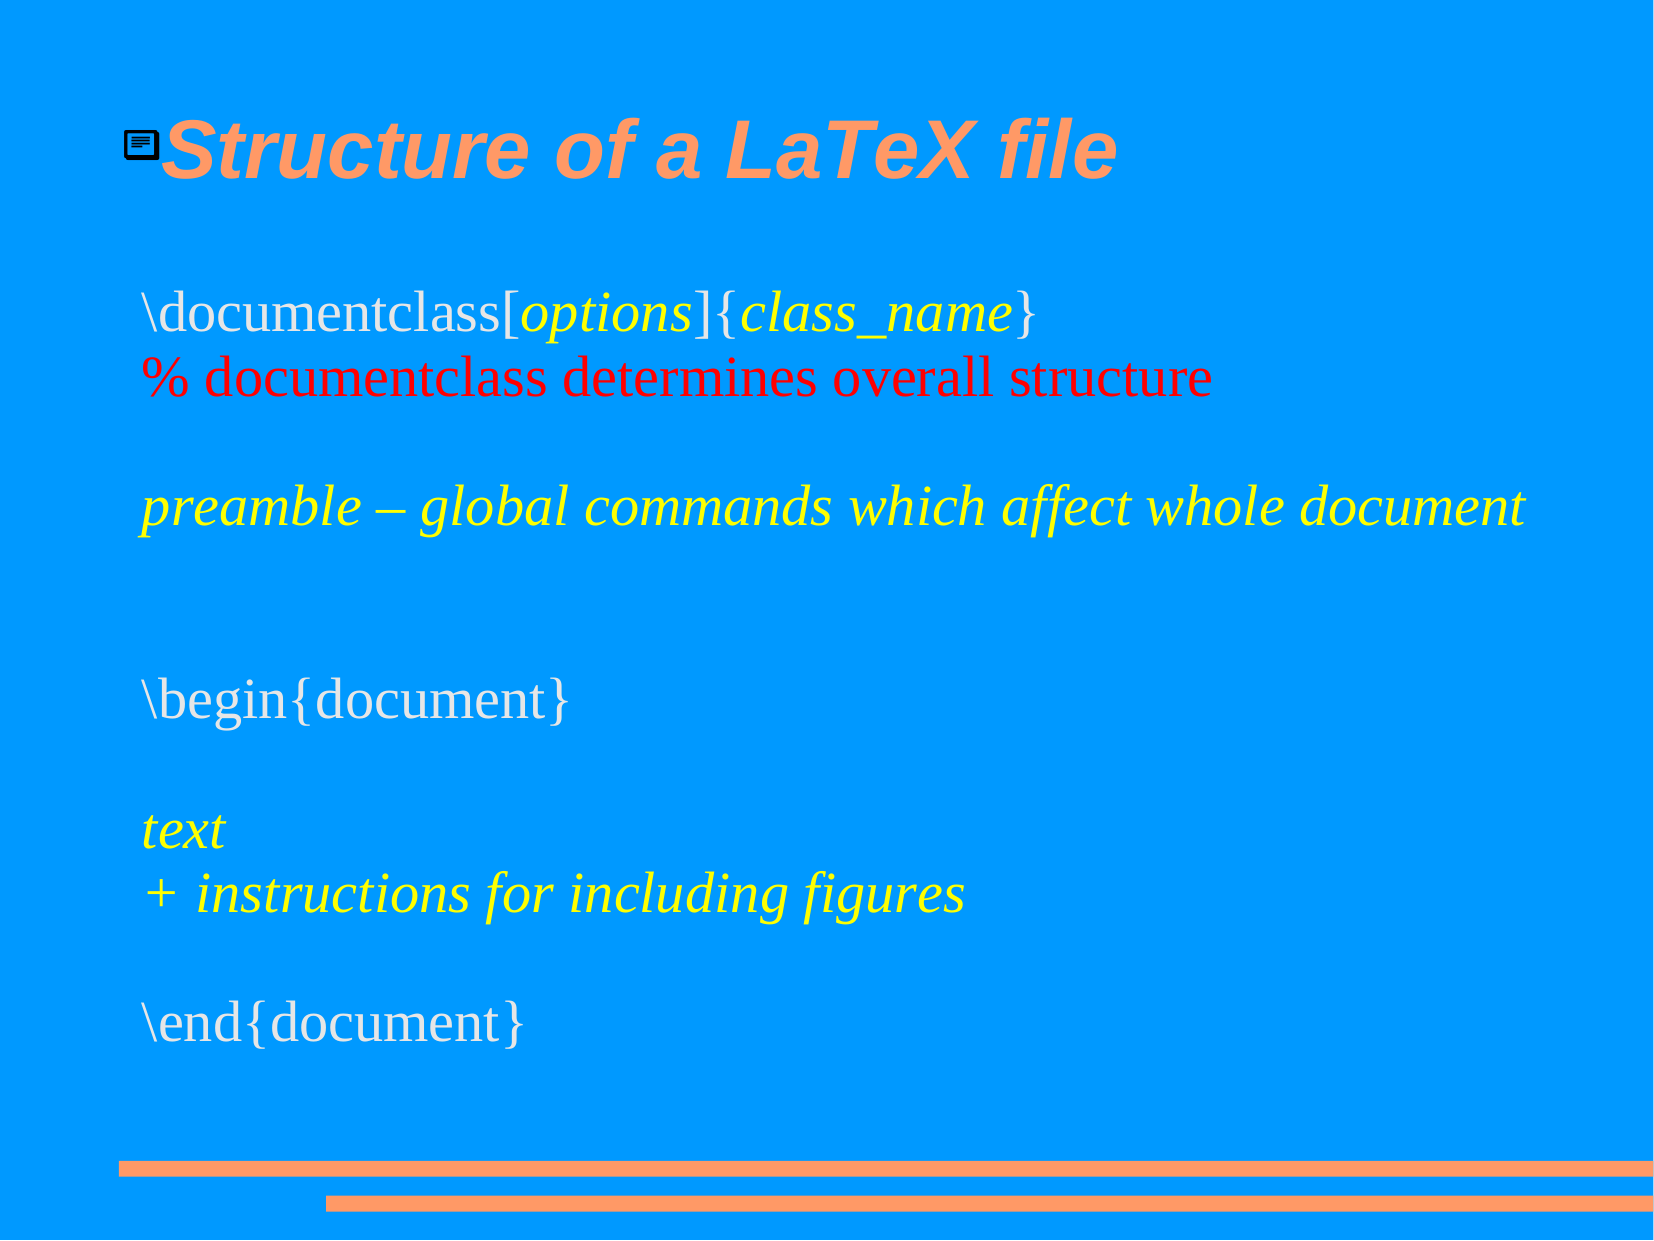

# Structure of a LaTeX file
\documentclass[options]{class_name}
% documentclass determines overall structure
preamble – global commands which affect whole document
\begin{document}
text
+ instructions for including figures
\end{document}